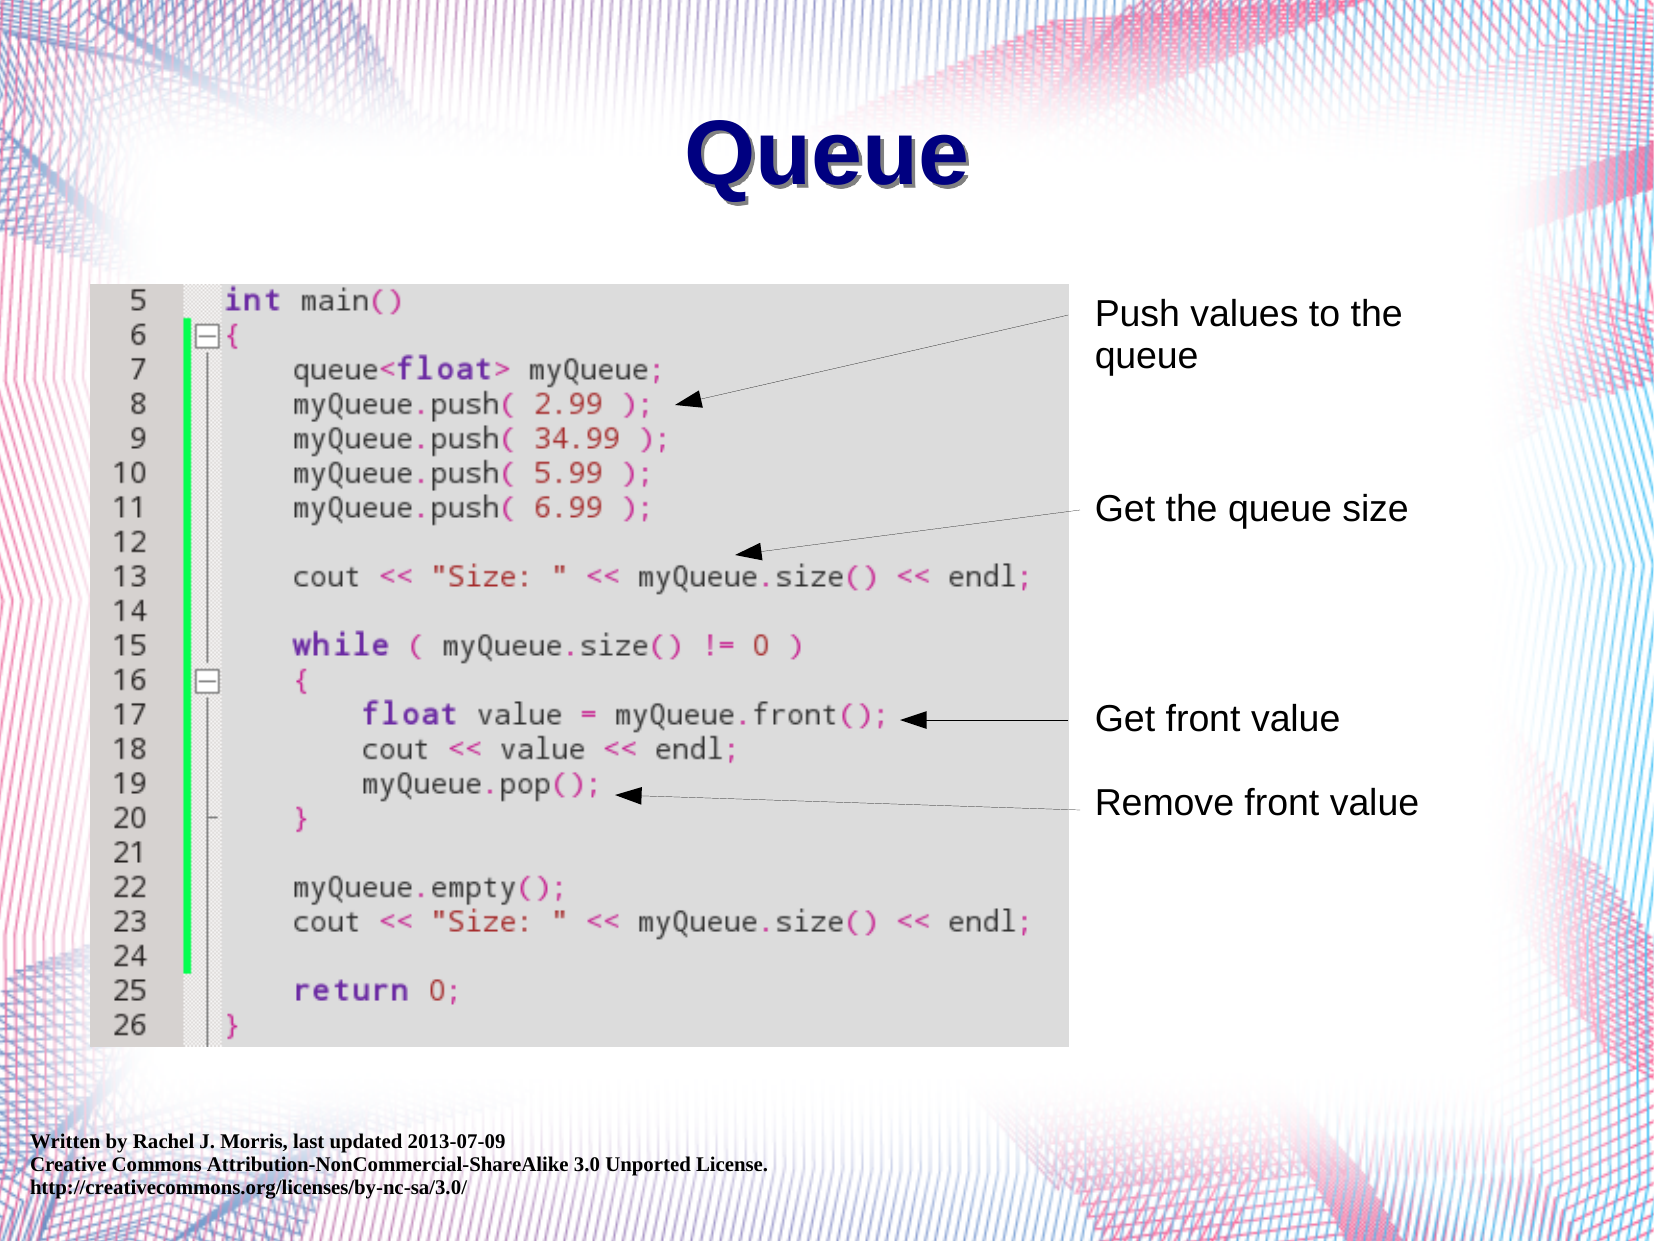

# Queue
Push values to the queue
Get the queue size
Get front value
Remove front value